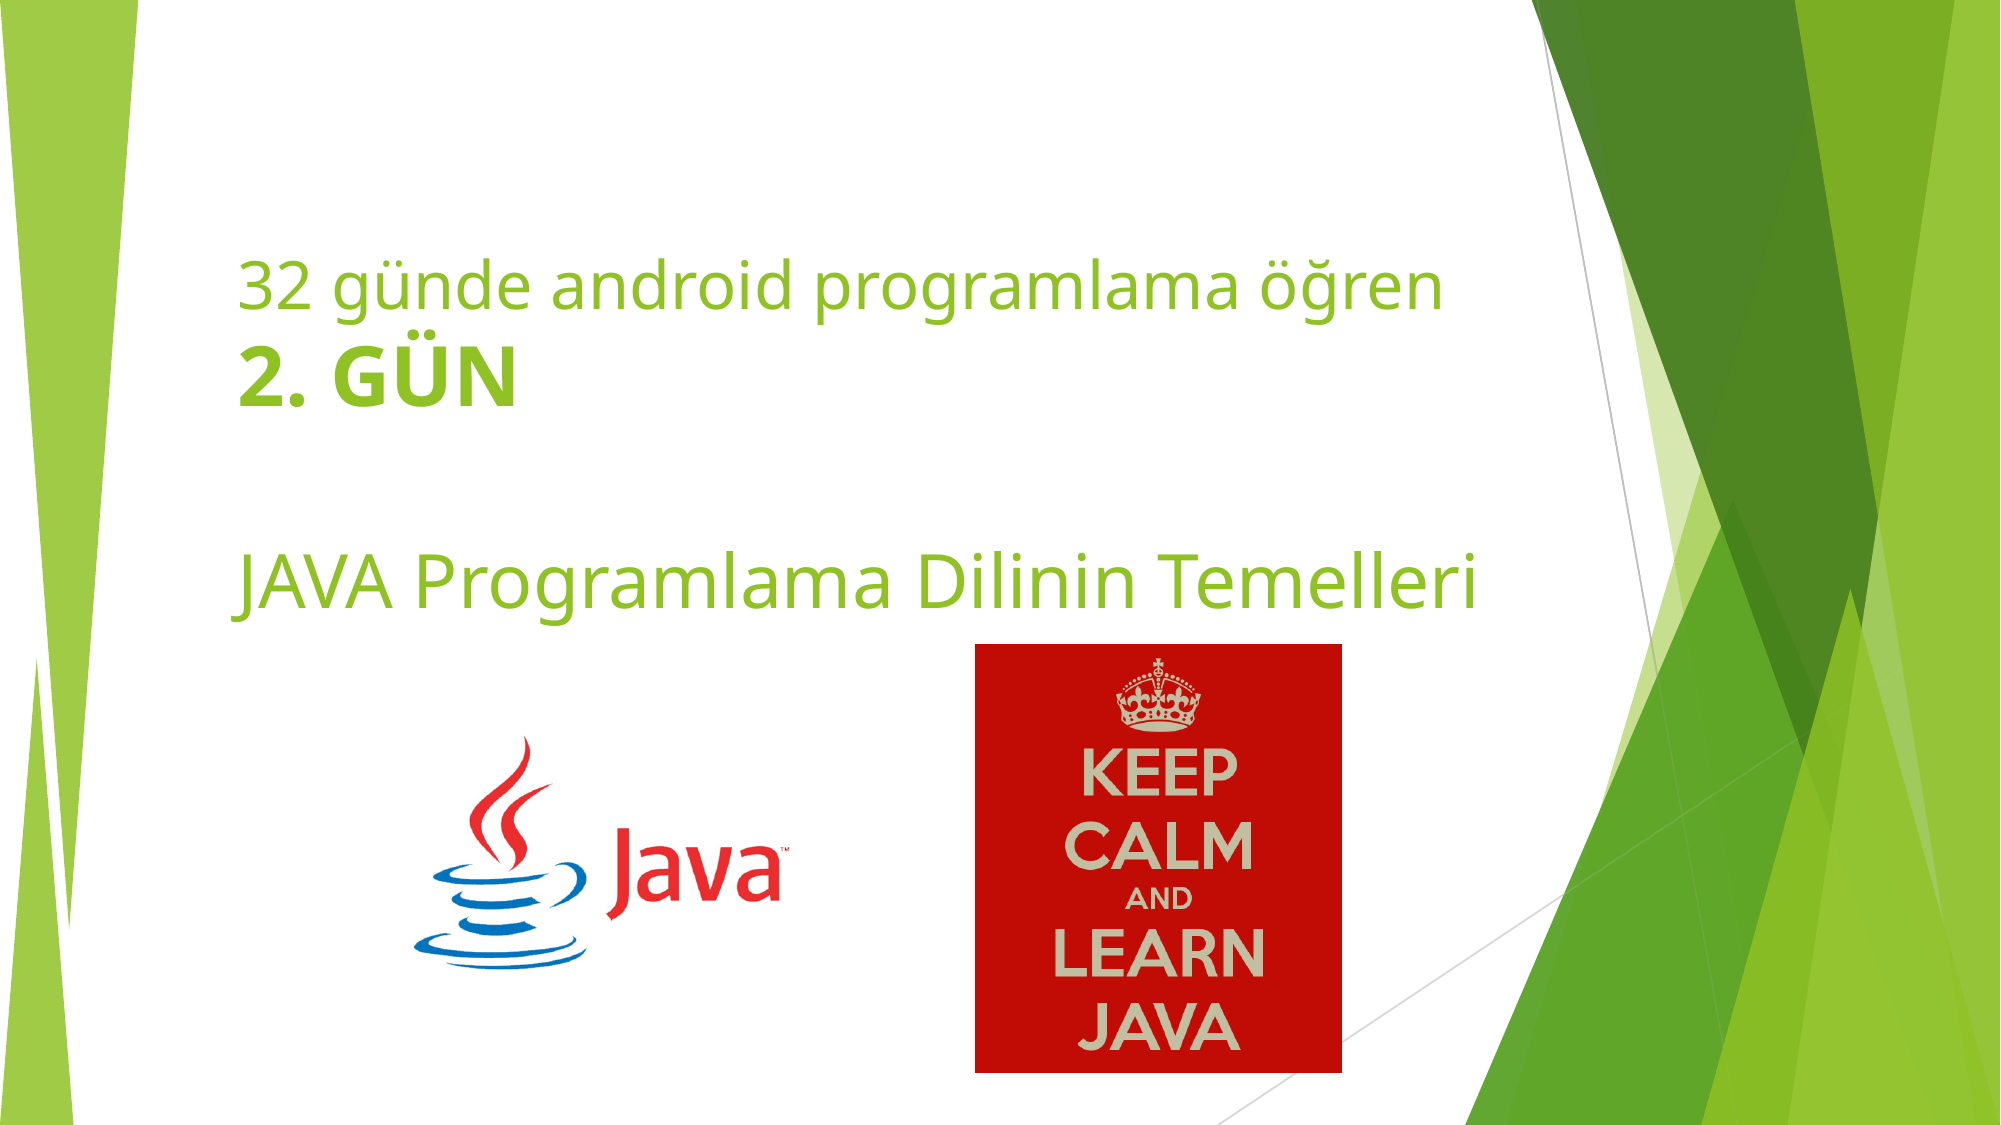

# 32 günde android programlama öğren 2. GÜN
JAVA Programlama Dilinin Temelleri